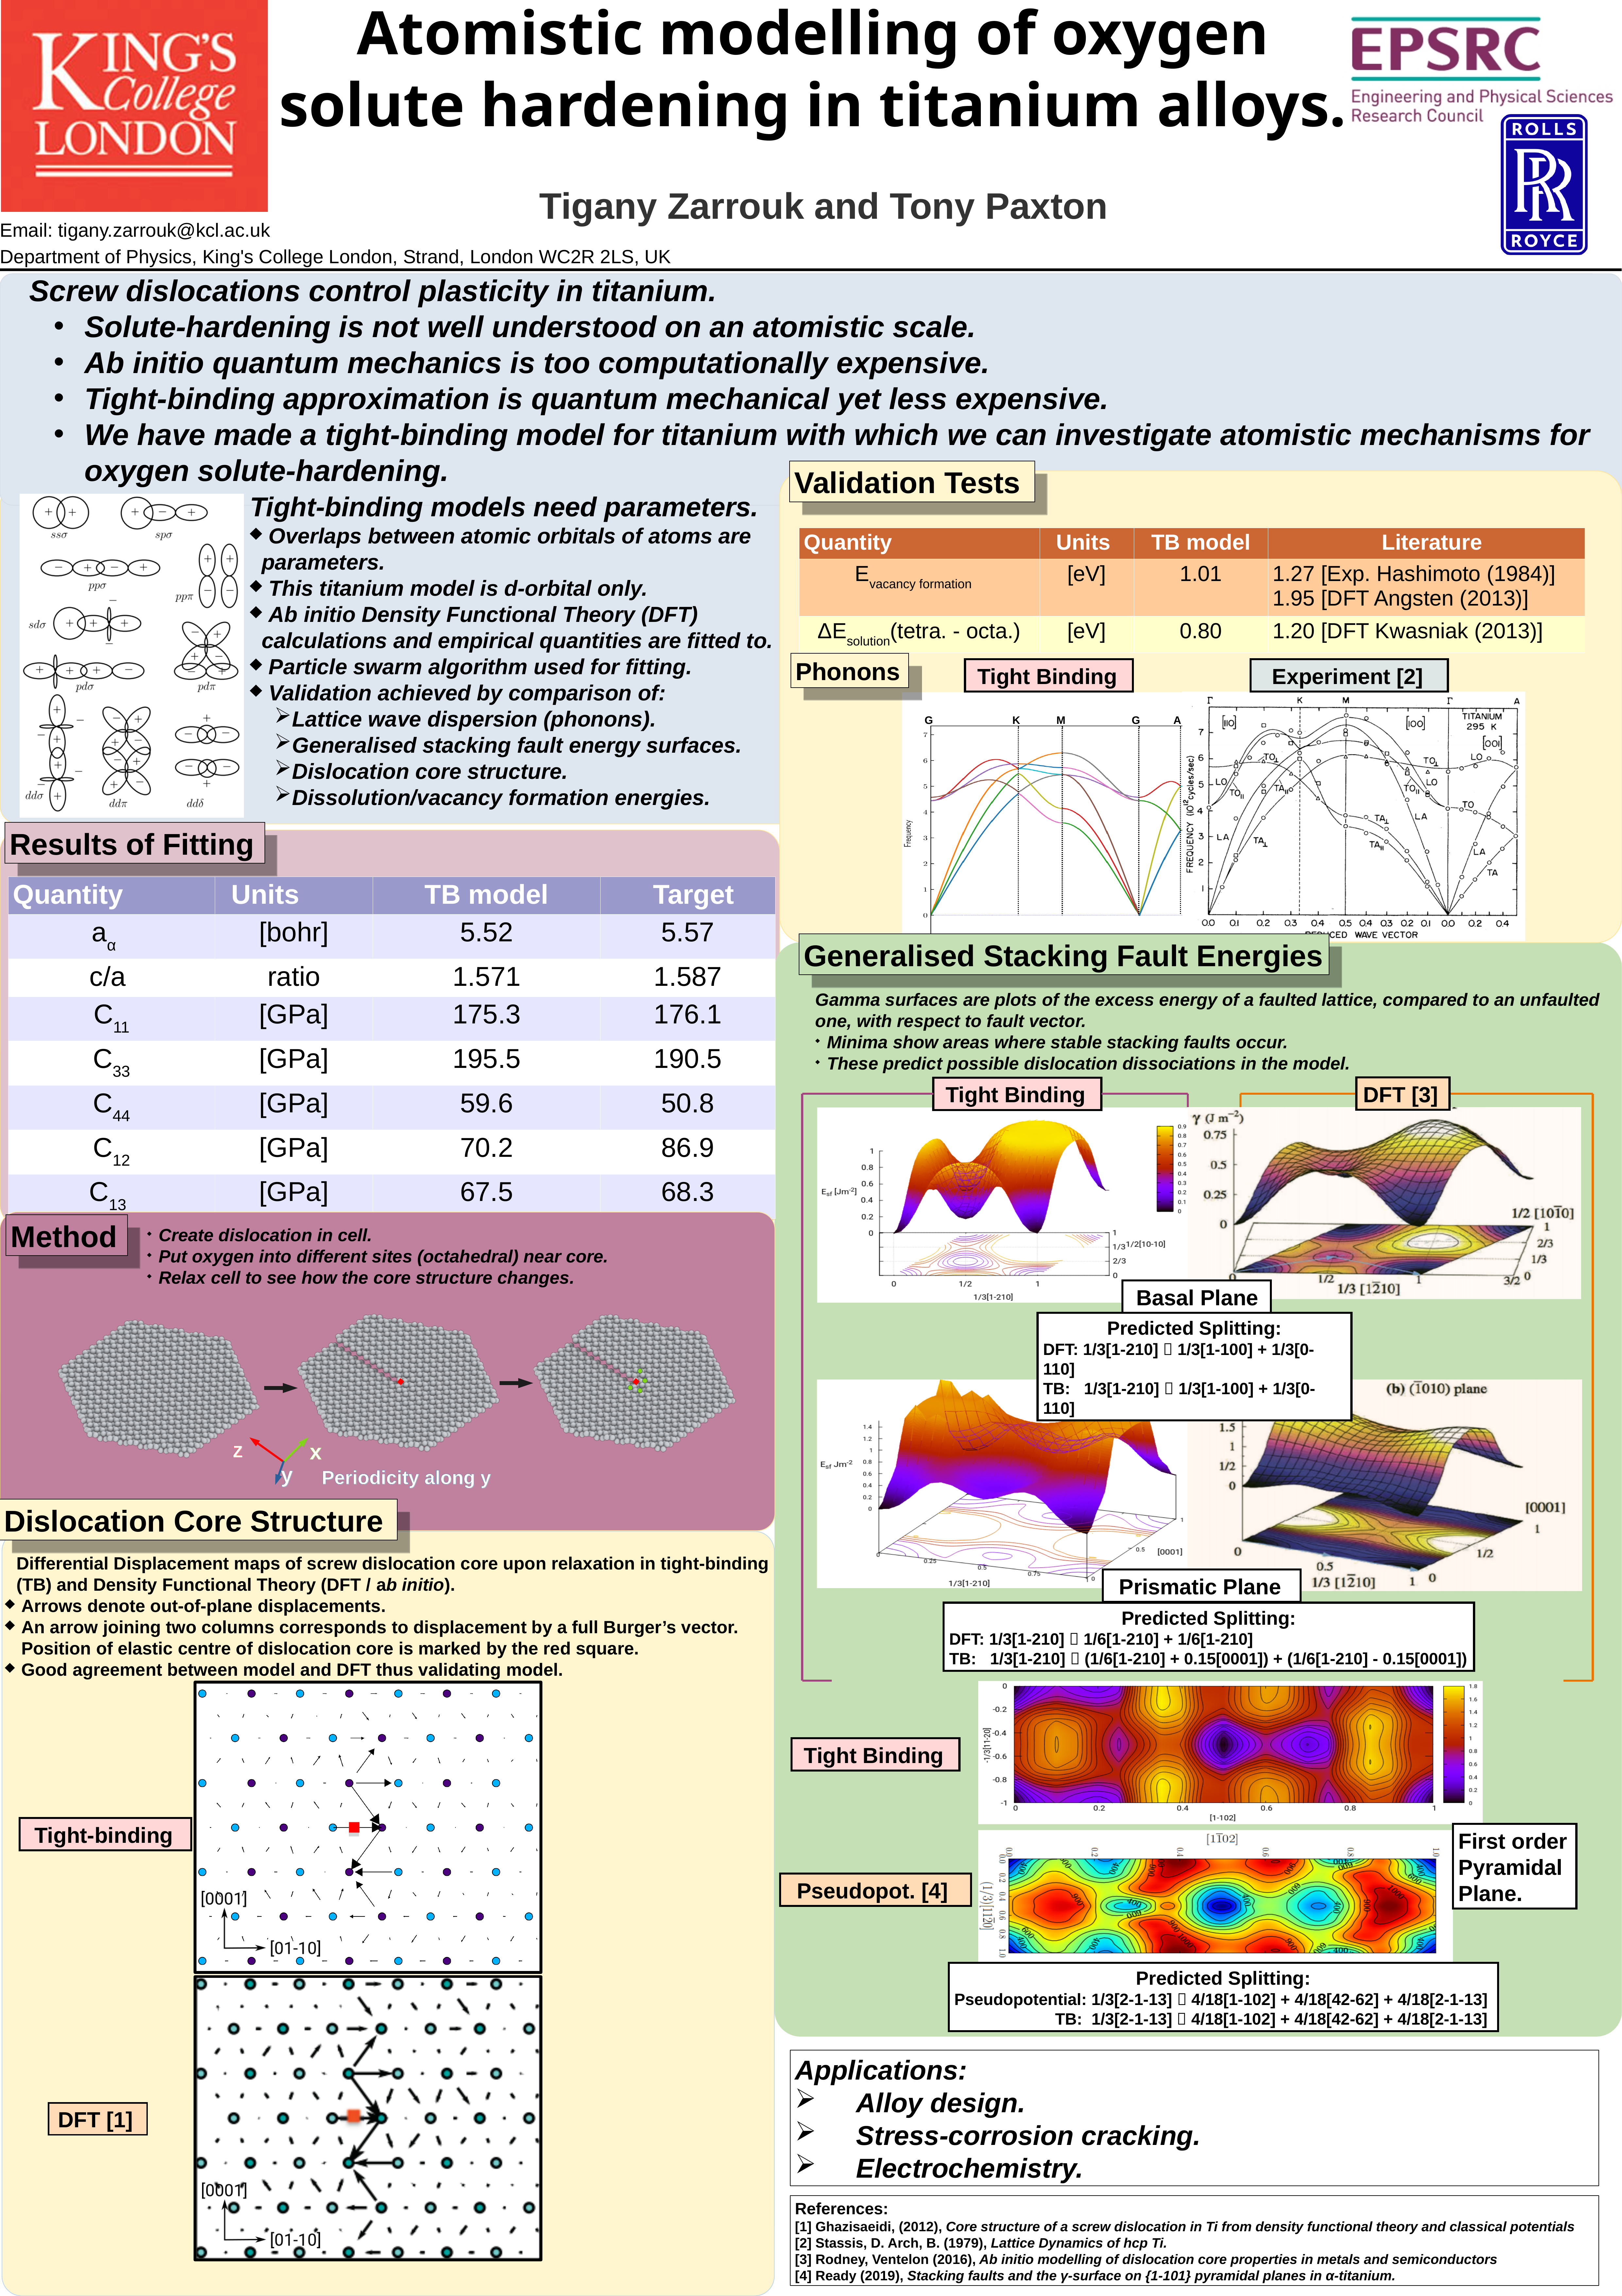

Atomistic modelling of oxygen solute hardening in titanium alloys.
Tigany Zarrouk and Tony Paxton
Email: tigany.zarrouk@kcl.ac.uk
Department of Physics, King's College London, Strand, London WC2R 2LS, UK
Screw dislocations control plasticity in titanium.
Solute-hardening is not well understood on an atomistic scale.
Ab initio quantum mechanics is too computationally expensive.
Tight-binding approximation is quantum mechanical yet less expensive.
We have made a tight-binding model for titanium with which we can investigate atomistic mechanisms for oxygen solute-hardening.
Validation Tests
Tight-binding models need parameters.
 Overlaps between atomic orbitals of atoms are parameters.
 This titanium model is d-orbital only.
 Ab initio Density Functional Theory (DFT) calculations and empirical quantities are fitted to.
 Particle swarm algorithm used for fitting.
 Validation achieved by comparison of:
Lattice wave dispersion (phonons).
Generalised stacking fault energy surfaces.
Dislocation core structure.
Dissolution/vacancy formation energies.
| Quantity | Units | TB model | Literature |
| --- | --- | --- | --- |
| Evacancy formation | [eV] | 1.01 | 1.27 [Exp. Hashimoto (1984)] 1.95 [DFT Angsten (2013)] |
| ΔEsolution(tetra. - octa.) | [eV] | 0.80 | 1.20 [DFT Kwasniak (2013)] |
Phonons
 Experiment [2]
 Tight Binding
 G
 K
 M
 G
 A
Results of Fitting
| Quantity | Units | TB model | Target |
| --- | --- | --- | --- |
| aα | [bohr] | 5.52 | 5.57 |
| c/a | ratio | 1.571 | 1.587 |
| C11 | [GPa] | 175.3 | 176.1 |
| C33 | [GPa] | 195.5 | 190.5 |
| C44 | [GPa] | 59.6 | 50.8 |
| C12 | [GPa] | 70.2 | 86.9 |
| C13 | [GPa] | 67.5 | 68.3 |
| Quantity | Units | TB model | Target |
| --- | --- | --- | --- |
| aα | [bohr] | 5.52 | 5.57 |
| c/a | ratio | 1.571 | 1.587 |
| C11 | [GPa] | 175.3 | 176.1 |
| C33 | [GPa] | 195.5 | 190.5 |
| C44 | [GPa] | 59.6 | 50.8 |
| C12 | [GPa] | 70.2 | 86.9 |
| C13 | [GPa] | 67.5 | 68.3 |
Generalised Stacking Fault Energies
Gamma surfaces are plots of the excess energy of a faulted lattice, compared to an unfaulted one, with respect to fault vector.
Minima show areas where stable stacking faults occur.
These predict possible dislocation dissociations in the model.
DFT [3]
 Tight Binding
Method
Create dislocation in cell.
Put oxygen into different sites (octahedral) near core.
Relax cell to see how the core structure changes.
 Basal Plane
Predicted Splitting:
DFT: 1/3[1-210]  1/3[1-100] + 1/3[0-110]
TB: 1/3[1-210]  1/3[1-100] + 1/3[0-110]
 z
 x
 y
Periodicity along y
Dislocation Core Structure
Differential Displacement maps of screw dislocation core upon relaxation in tight-binding (TB) and Density Functional Theory (DFT / ab initio).
 Arrows denote out-of-plane displacements.
 An arrow joining two columns corresponds to displacement by a full Burger’s vector.
 Position of elastic centre of dislocation core is marked by the red square.
 Good agreement between model and DFT thus validating model.
 Prismatic Plane
Predicted Splitting:
DFT: 1/3[1-210]  1/6[1-210] + 1/6[1-210]
TB: 1/3[1-210]  (1/6[1-210] + 0.15[0001]) + (1/6[1-210] - 0.15[0001])
 Tight Binding
 Tight-binding
First order Pyramidal Plane.
Pseudopot. [4]
Predicted Splitting:
Pseudopotential: 1/3[2-1-13]  4/18[1-102] + 4/18[42-62] + 4/18[2-1-13]
 TB: 1/3[2-1-13]  4/18[1-102] + 4/18[42-62] + 4/18[2-1-13]
Applications:
Alloy design.
Stress-corrosion cracking.
Electrochemistry.
DFT [1]
References:
[1] Ghazisaeidi, (2012), Core structure of a screw dislocation in Ti from density functional theory and classical potentials
[2] Stassis, D. Arch, B. (1979), Lattice Dynamics of hcp Ti.
[3] Rodney, Ventelon (2016), Ab initio modelling of dislocation core properties in metals and semiconductors
[4] Ready (2019), Stacking faults and the γ-surface on {1-101} pyramidal planes in α-titanium.